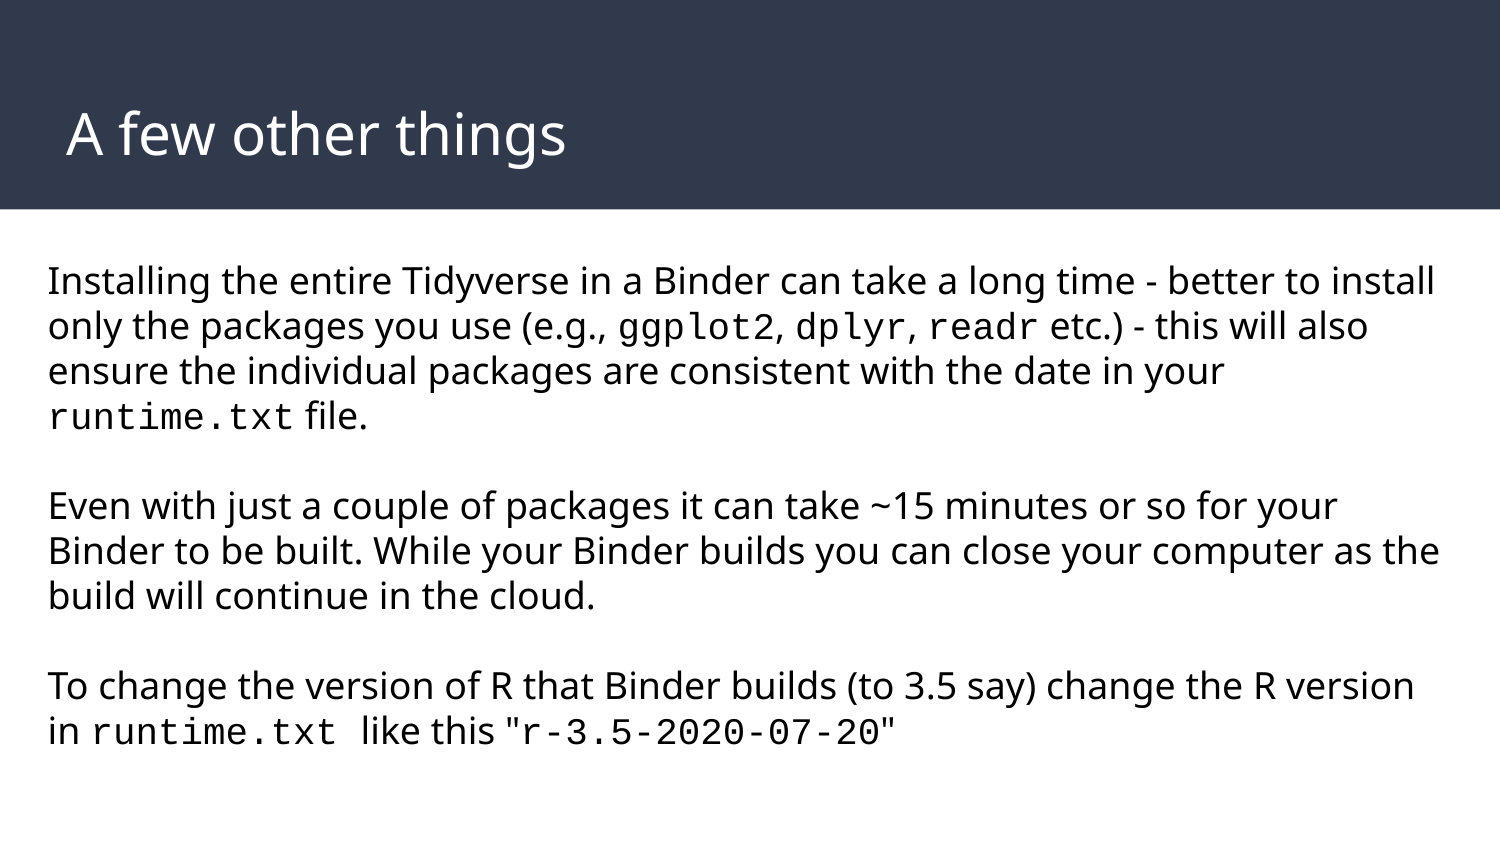

# A few other things
Installing the entire Tidyverse in a Binder can take a long time - better to install only the packages you use (e.g., ggplot2, dplyr, readr etc.) - this will also ensure the individual packages are consistent with the date in your runtime.txt file.
Even with just a couple of packages it can take ~15 minutes or so for your Binder to be built. While your Binder builds you can close your computer as the build will continue in the cloud.
To change the version of R that Binder builds (to 3.5 say) change the R version in runtime.txt like this "r-3.5-2020-07-20"